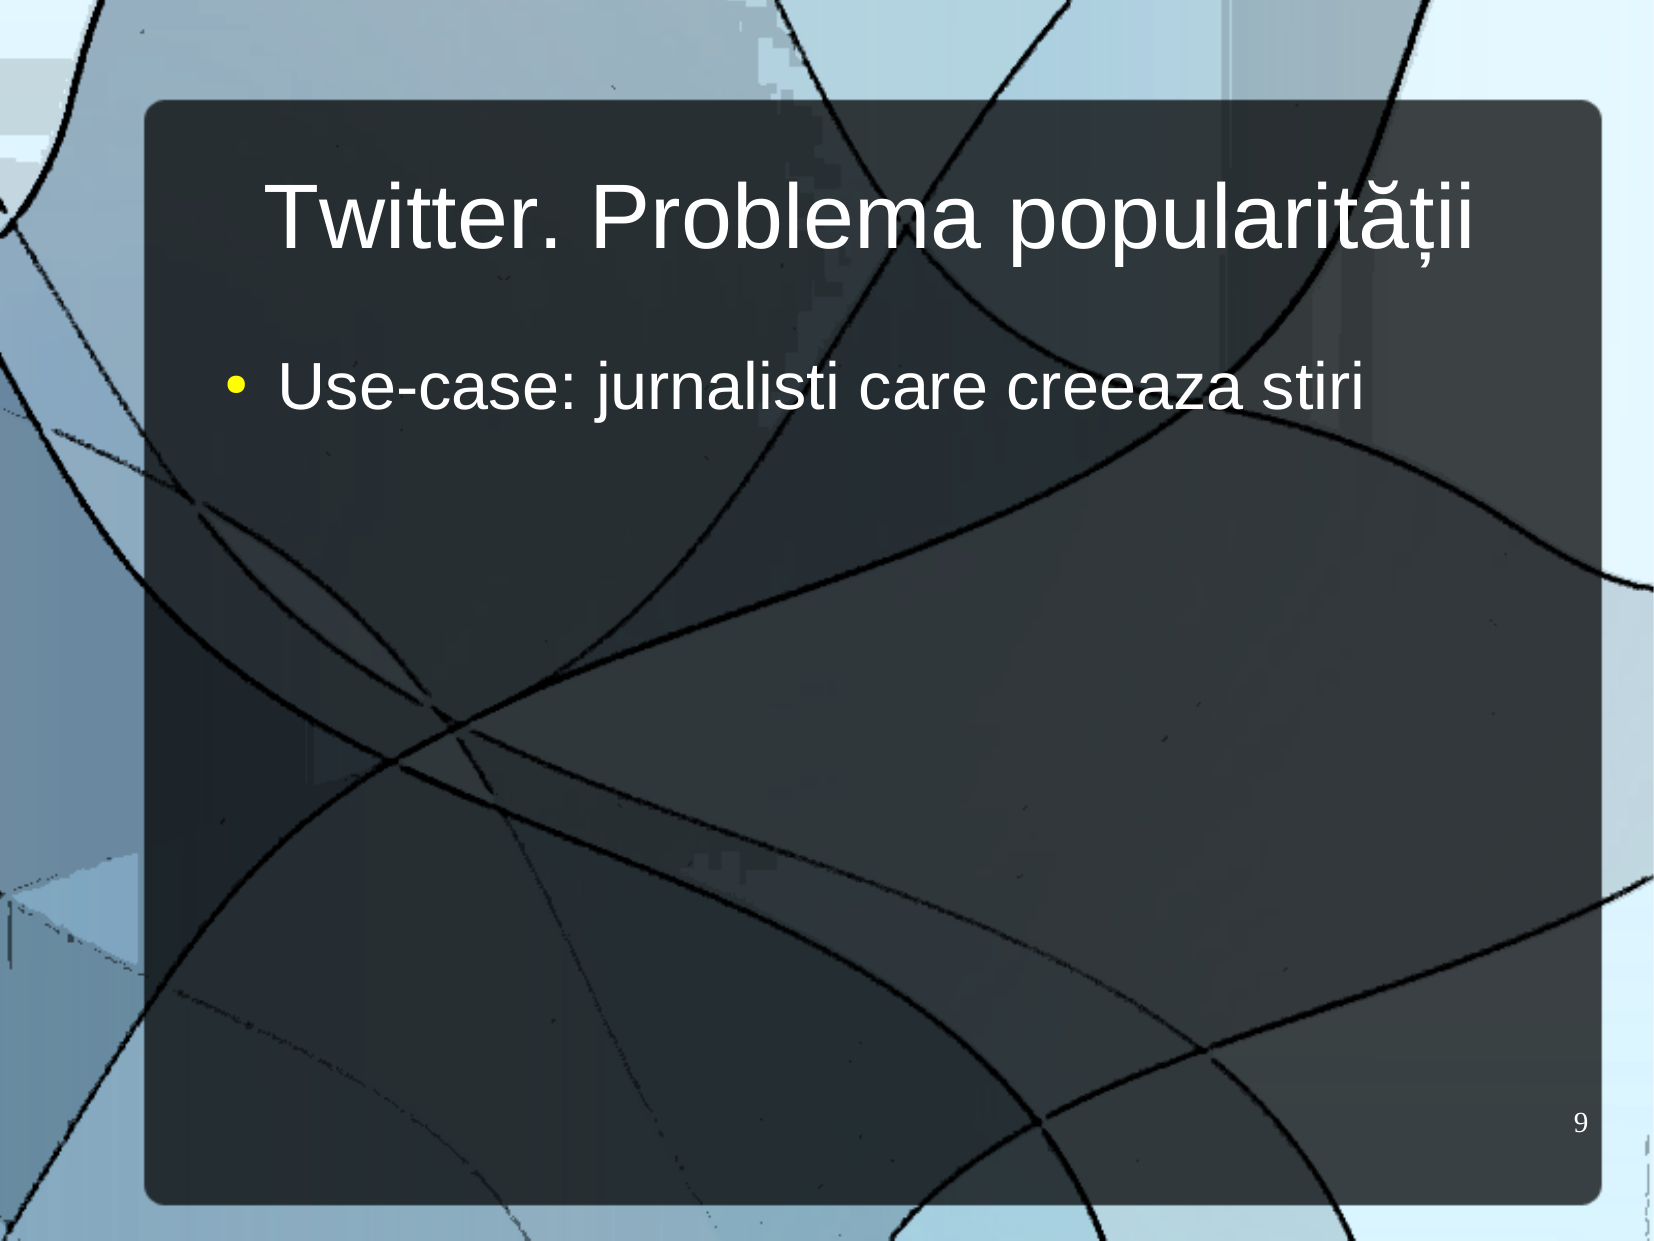

# Twitter. Problema popularității
Use-case: jurnalisti care creeaza stiri
9